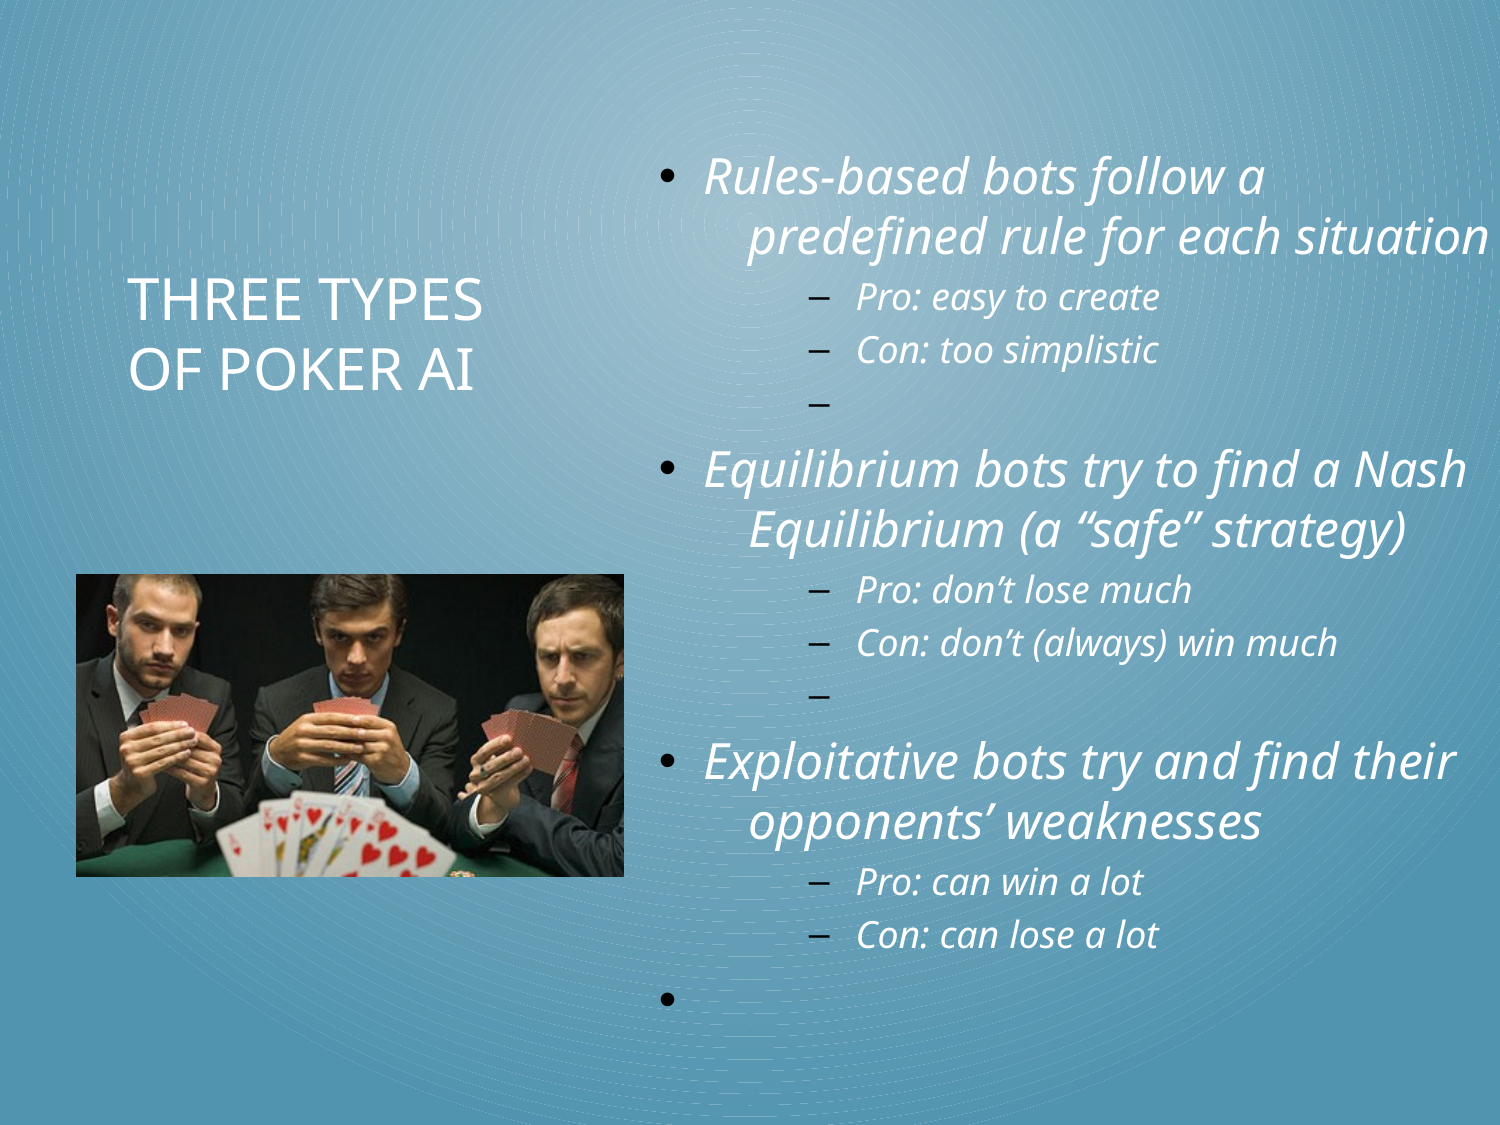

# Rules-based bots follow a predefined rule for each situation
Pro: easy to create
Con: too simplistic
Equilibrium bots try to find a Nash Equilibrium (a “safe” strategy)
Pro: don’t lose much
Con: don’t (always) win much
Exploitative bots try and find their opponents’ weaknesses
Pro: can win a lot
Con: can lose a lot
Three types of POKER AI